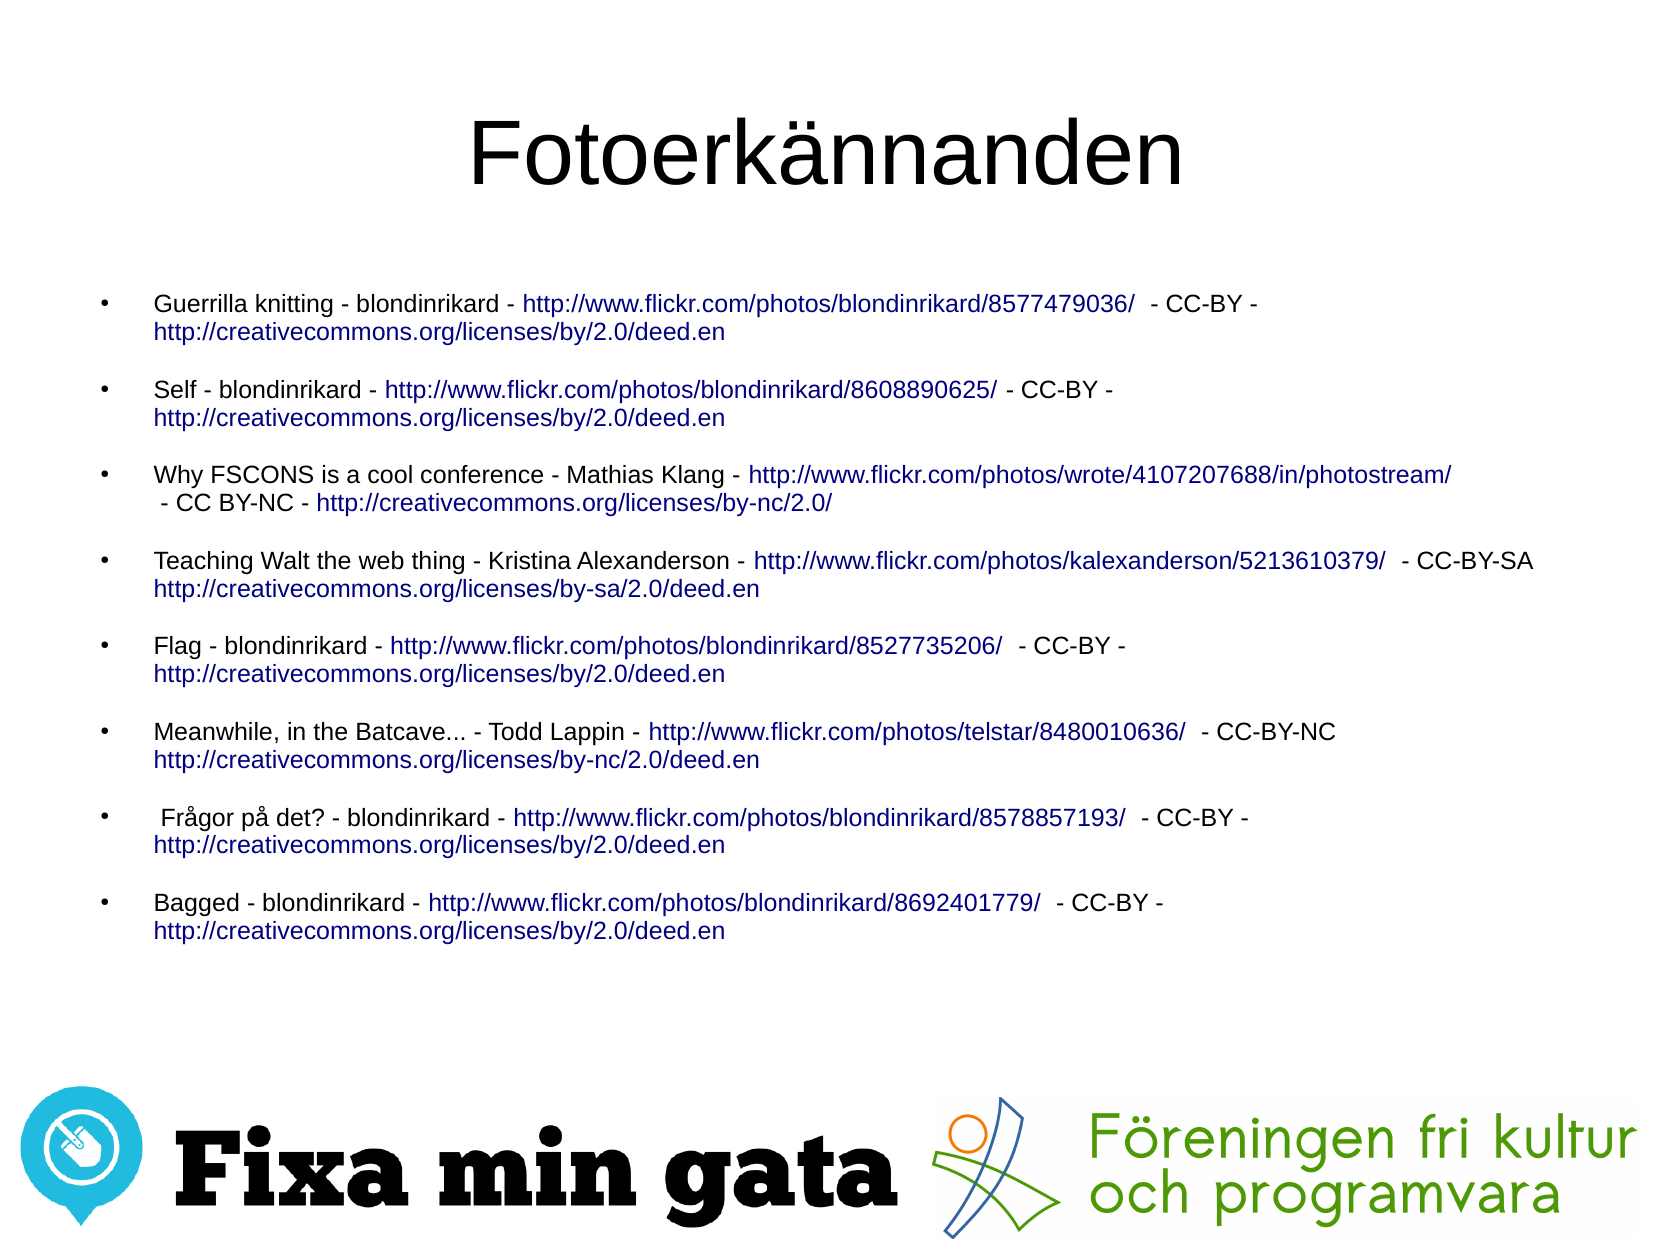

# Fotoerkännanden
Guerrilla knitting - blondinrikard - http://www.flickr.com/photos/blondinrikard/8577479036/ - CC-BY - http://creativecommons.org/licenses/by/2.0/deed.en
Self - blondinrikard - http://www.flickr.com/photos/blondinrikard/8608890625/ - CC-BY - http://creativecommons.org/licenses/by/2.0/deed.en
Why FSCONS is a cool conference - Mathias Klang - http://www.flickr.com/photos/wrote/4107207688/in/photostream/
 - CC BY-NC - http://creativecommons.org/licenses/by-nc/2.0/
Teaching Walt the web thing - Kristina Alexanderson - http://www.flickr.com/photos/kalexanderson/5213610379/ - CC-BY-SA http://creativecommons.org/licenses/by-sa/2.0/deed.en
Flag - blondinrikard - http://www.flickr.com/photos/blondinrikard/8527735206/ - CC-BY - http://creativecommons.org/licenses/by/2.0/deed.en
Meanwhile, in the Batcave... - Todd Lappin - http://www.flickr.com/photos/telstar/8480010636/ - CC-BY-NC http://creativecommons.org/licenses/by-nc/2.0/deed.en
 Frågor på det? - blondinrikard - http://www.flickr.com/photos/blondinrikard/8578857193/ - CC-BY - http://creativecommons.org/licenses/by/2.0/deed.en
Bagged - blondinrikard - http://www.flickr.com/photos/blondinrikard/8692401779/ - CC-BY - http://creativecommons.org/licenses/by/2.0/deed.en